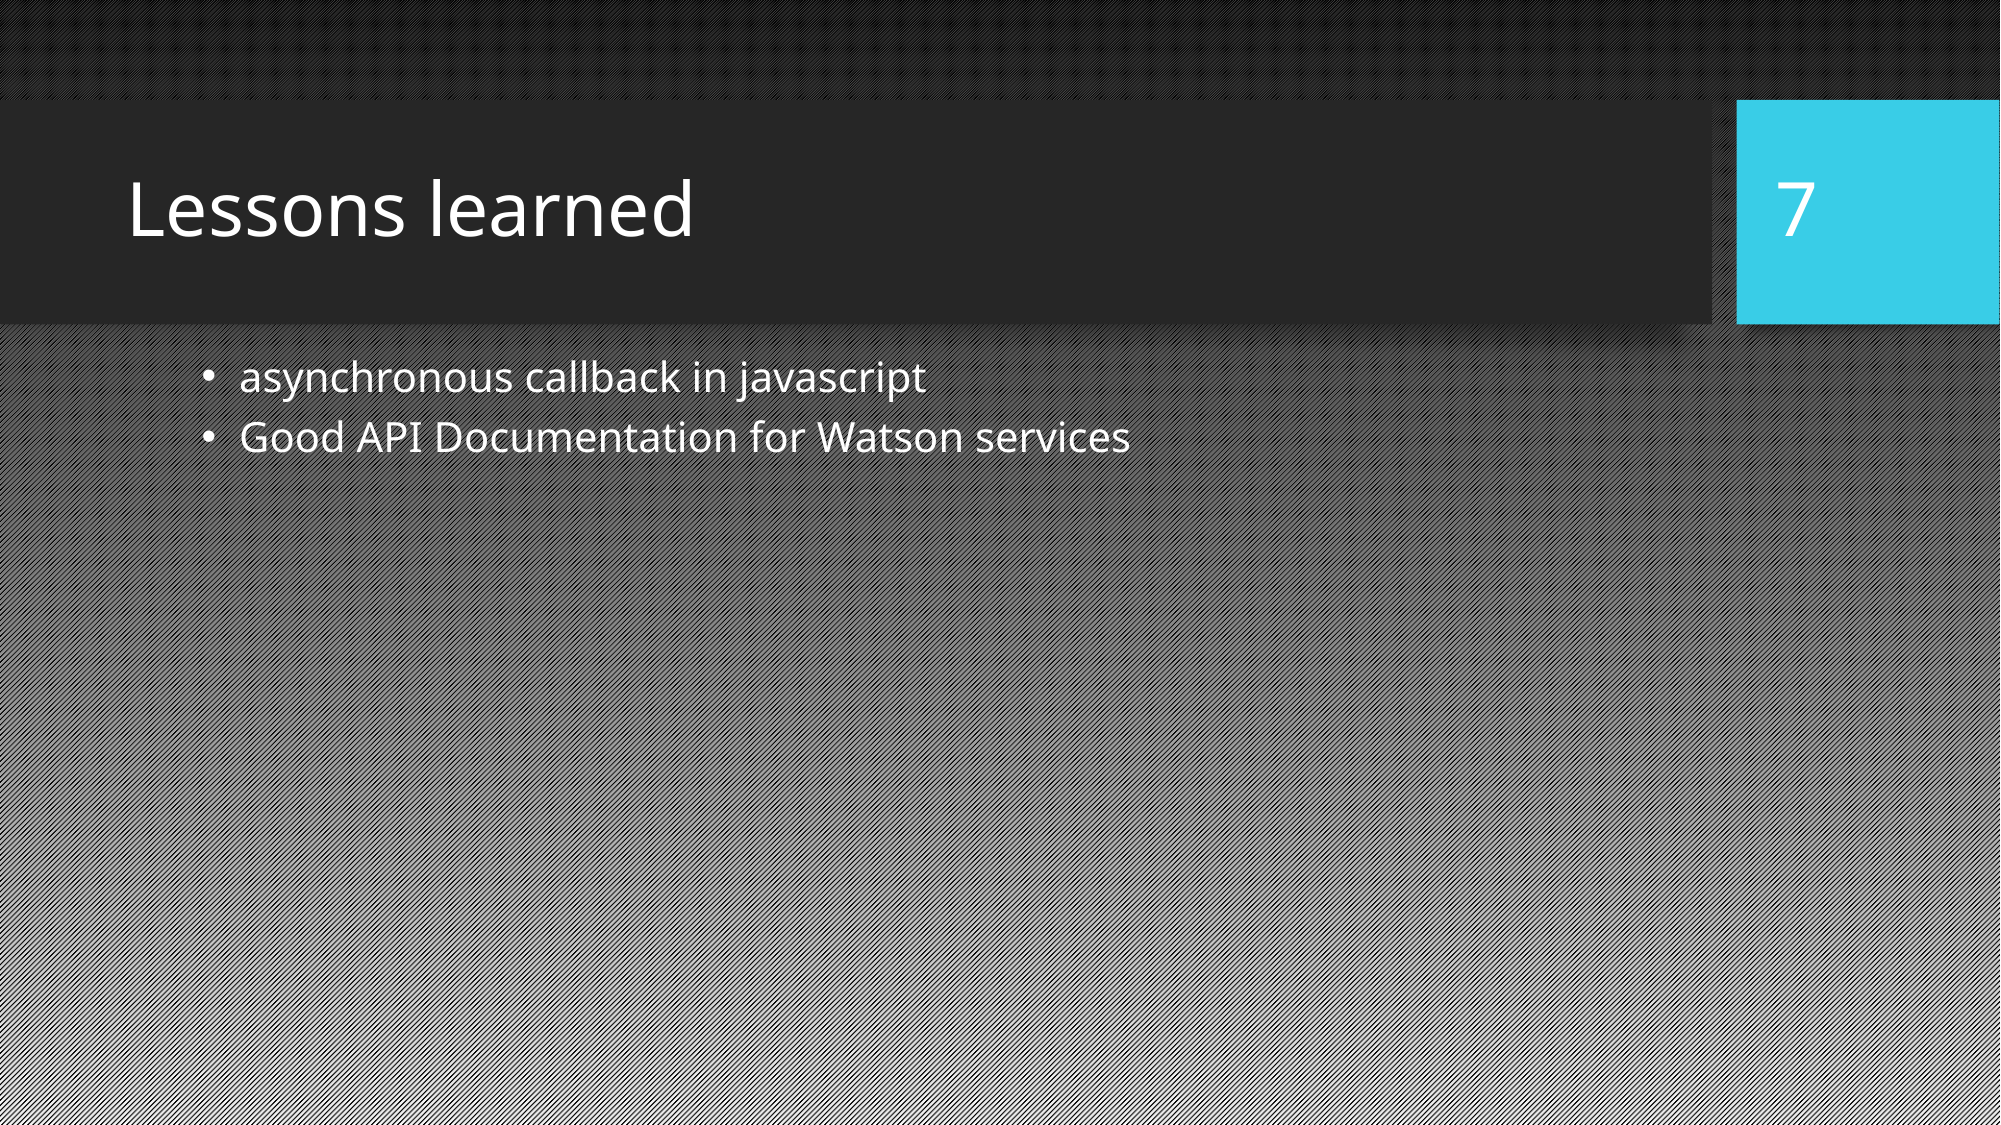

# Lessons learned
asynchronous callback in javascript
Good API Documentation for Watson services